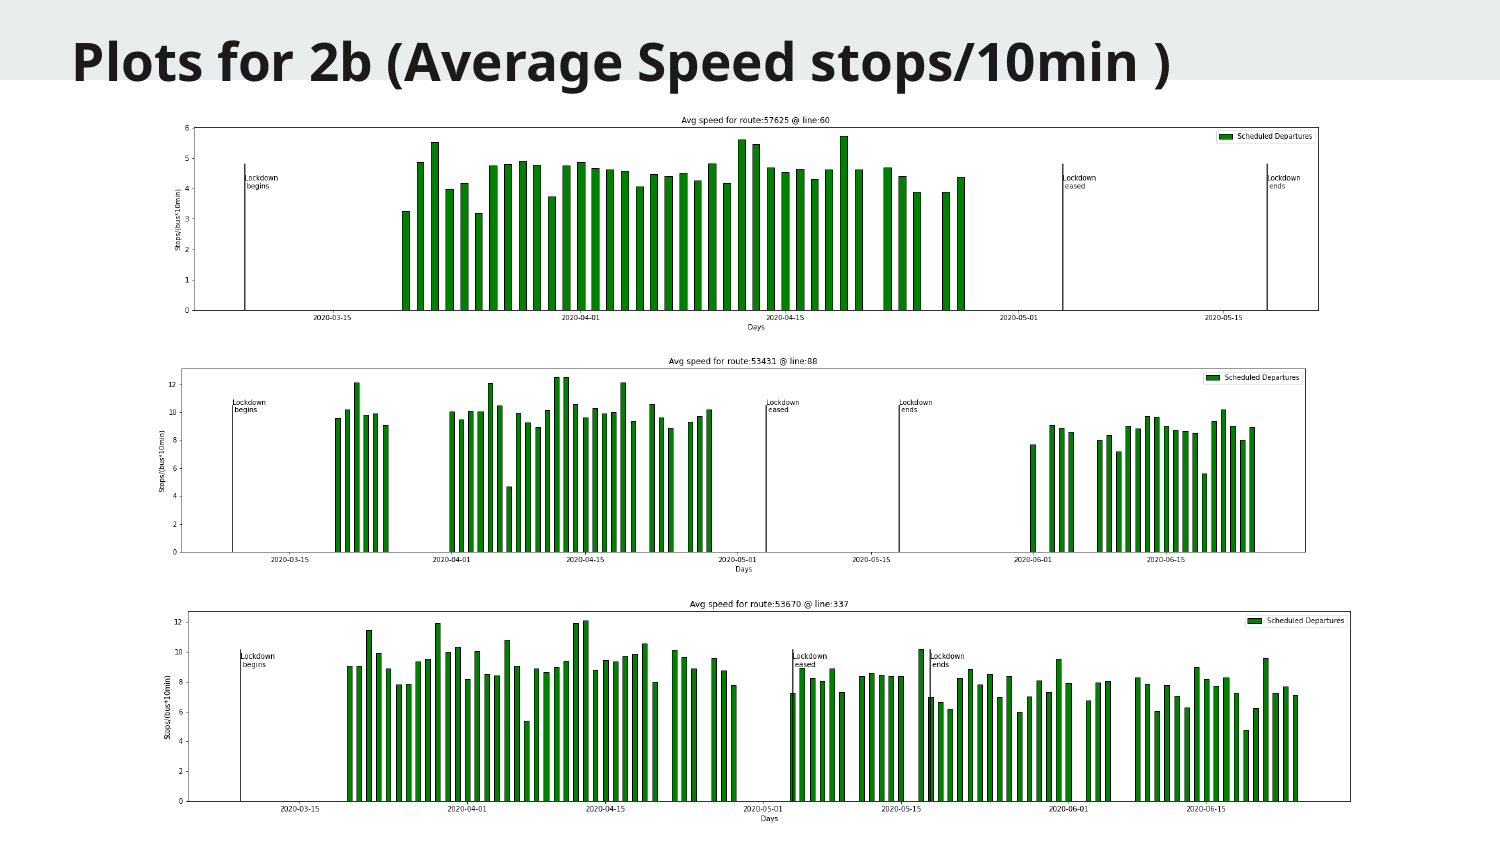

# Plots for 2b (Average Speed stops/10min )